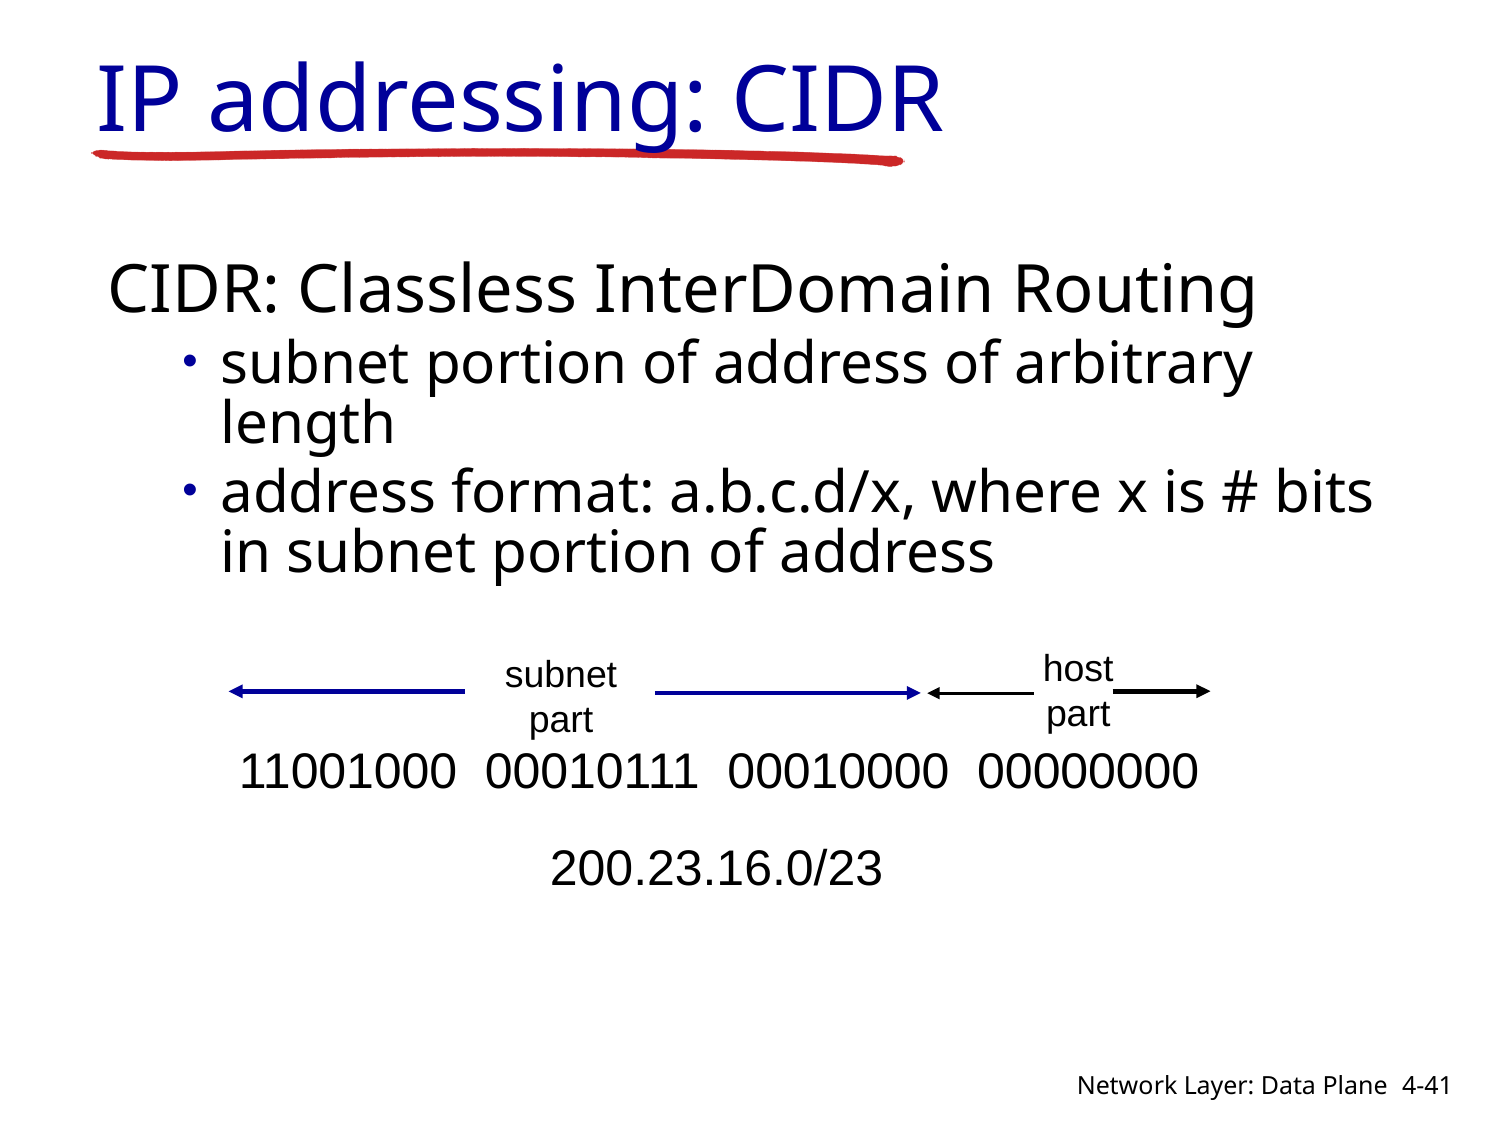

# IP addressing: CIDR
CIDR: Classless InterDomain Routing
subnet portion of address of arbitrary length
address format: a.b.c.d/x, where x is # bits in subnet portion of address
host
part
subnet
part
11001000 00010111 00010000 00000000
200.23.16.0/23
Network Layer: Data Plane